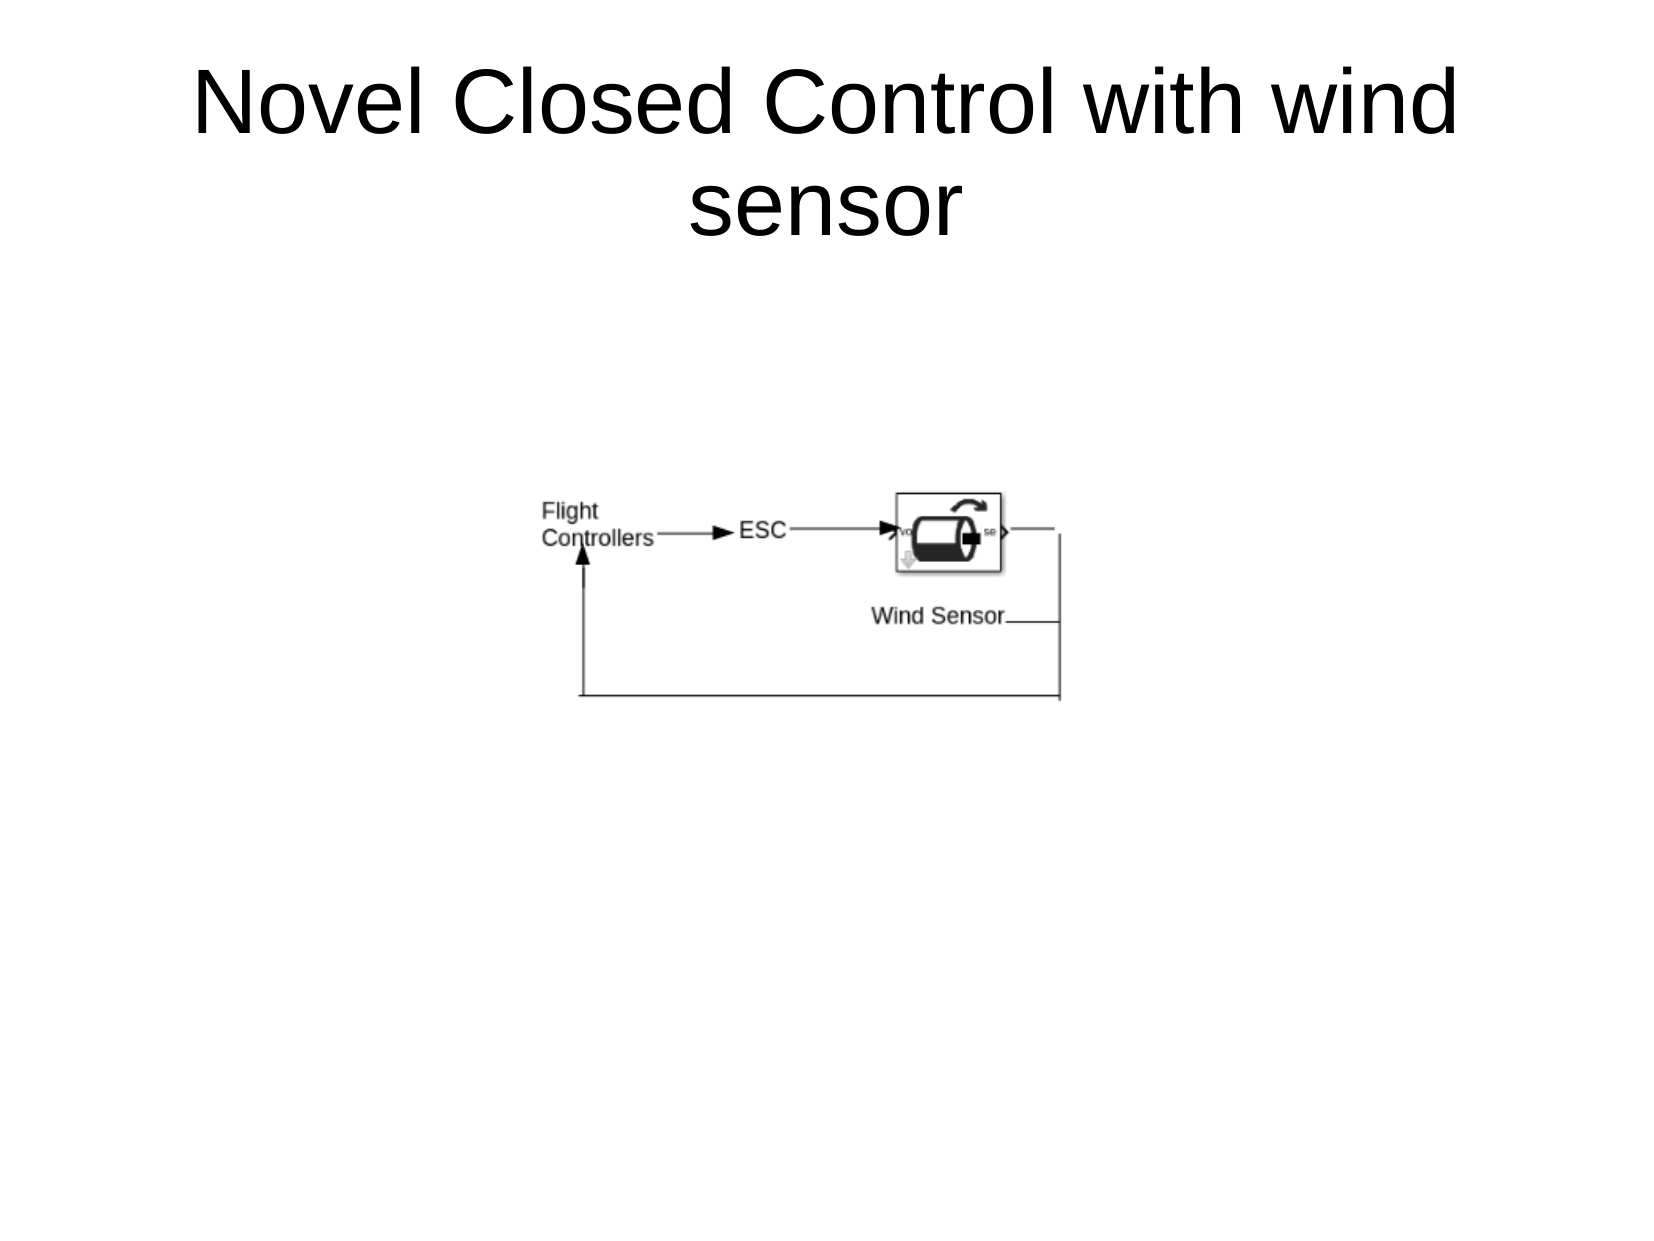

# Novel Closed Control with wind sensor